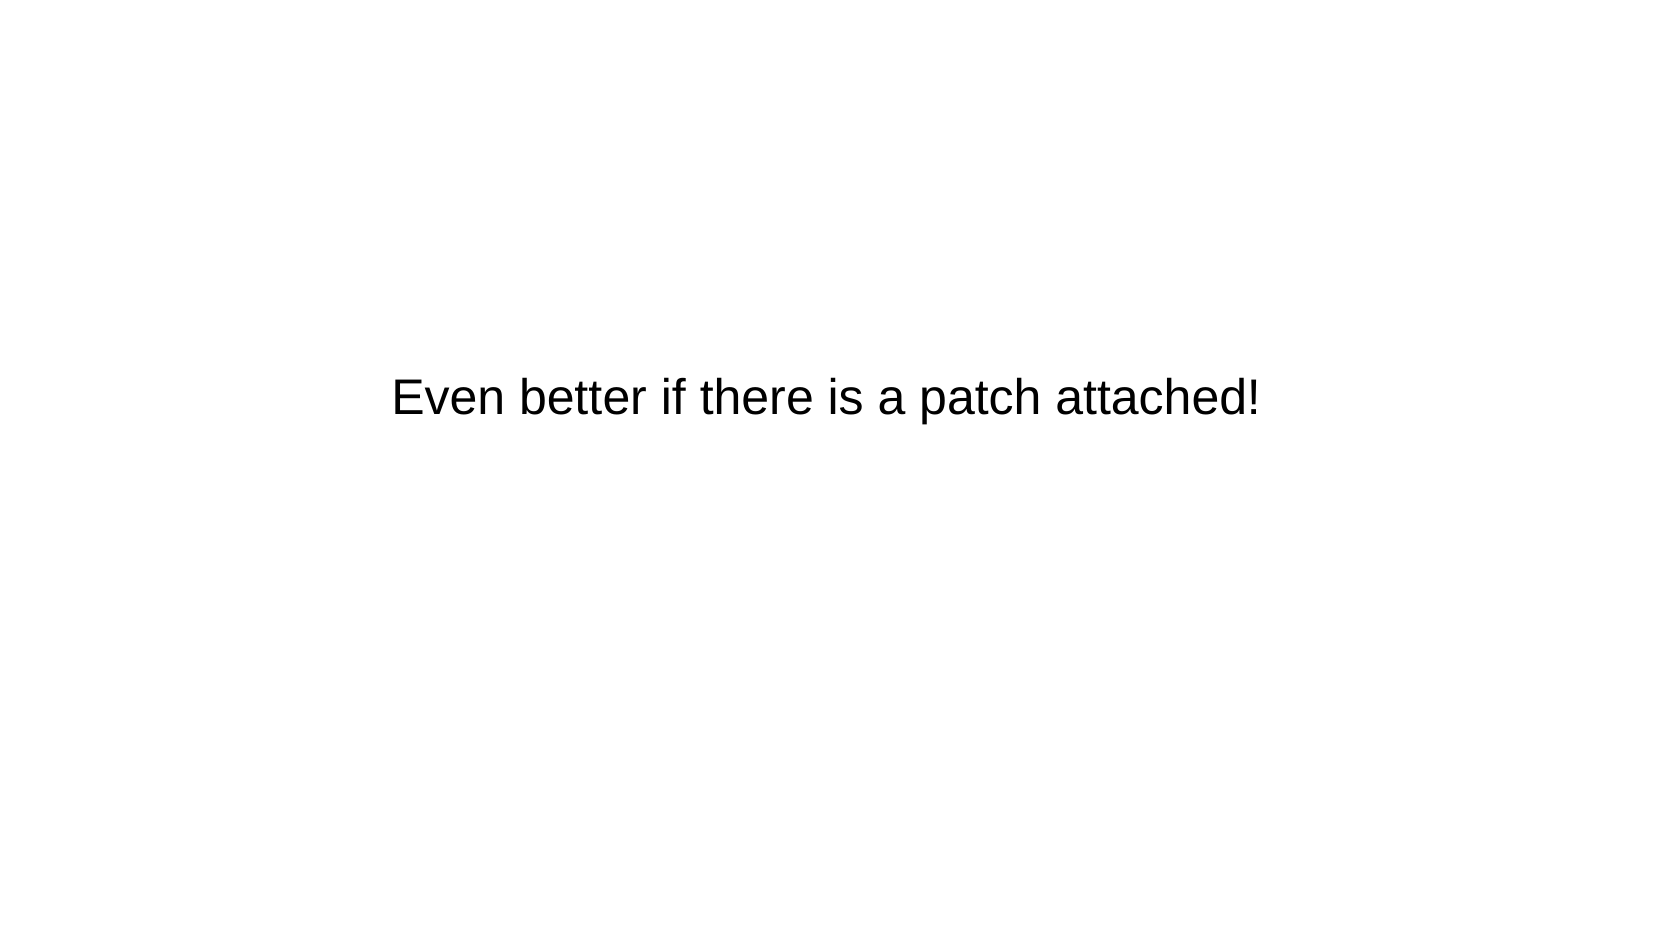

# Even better if there is a patch attached!